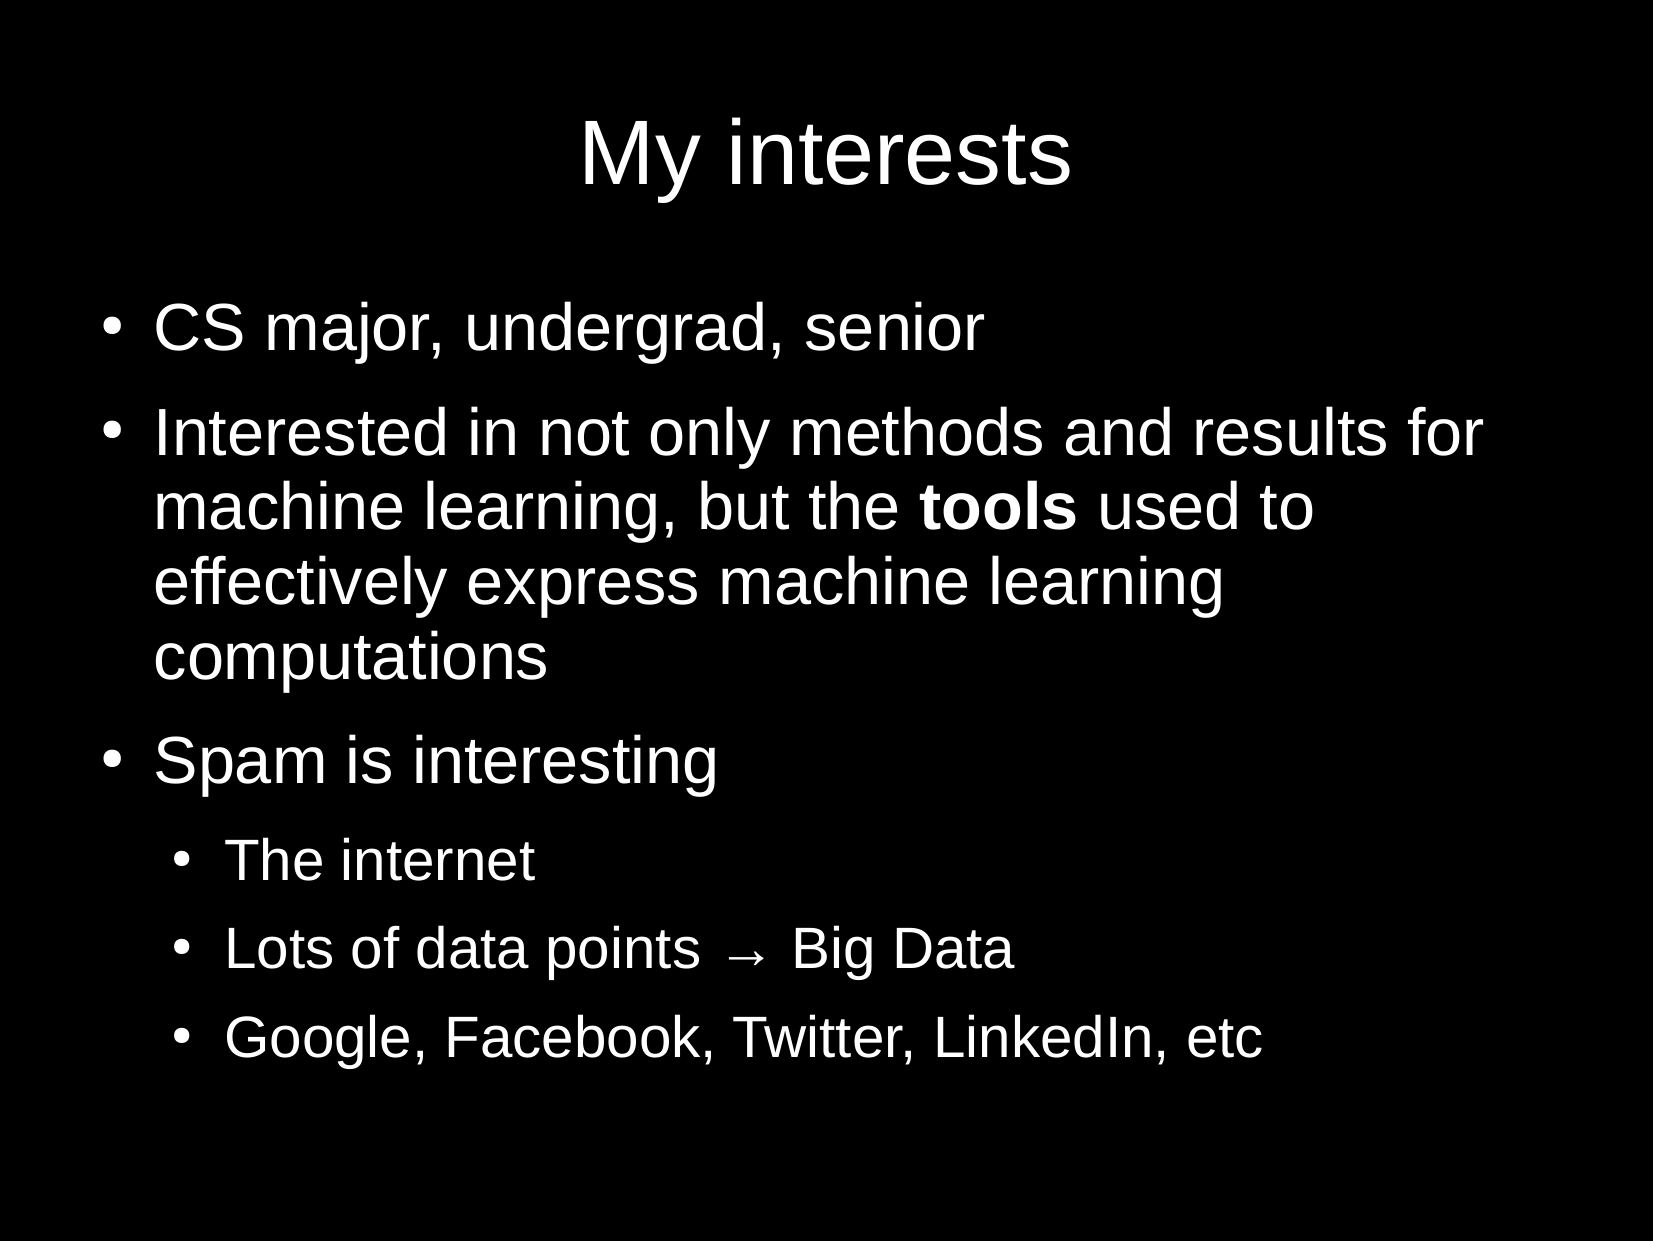

# My interests
CS major, undergrad, senior
Interested in not only methods and results for machine learning, but the tools used to effectively express machine learning computations
Spam is interesting
The internet
Lots of data points → Big Data
Google, Facebook, Twitter, LinkedIn, etc